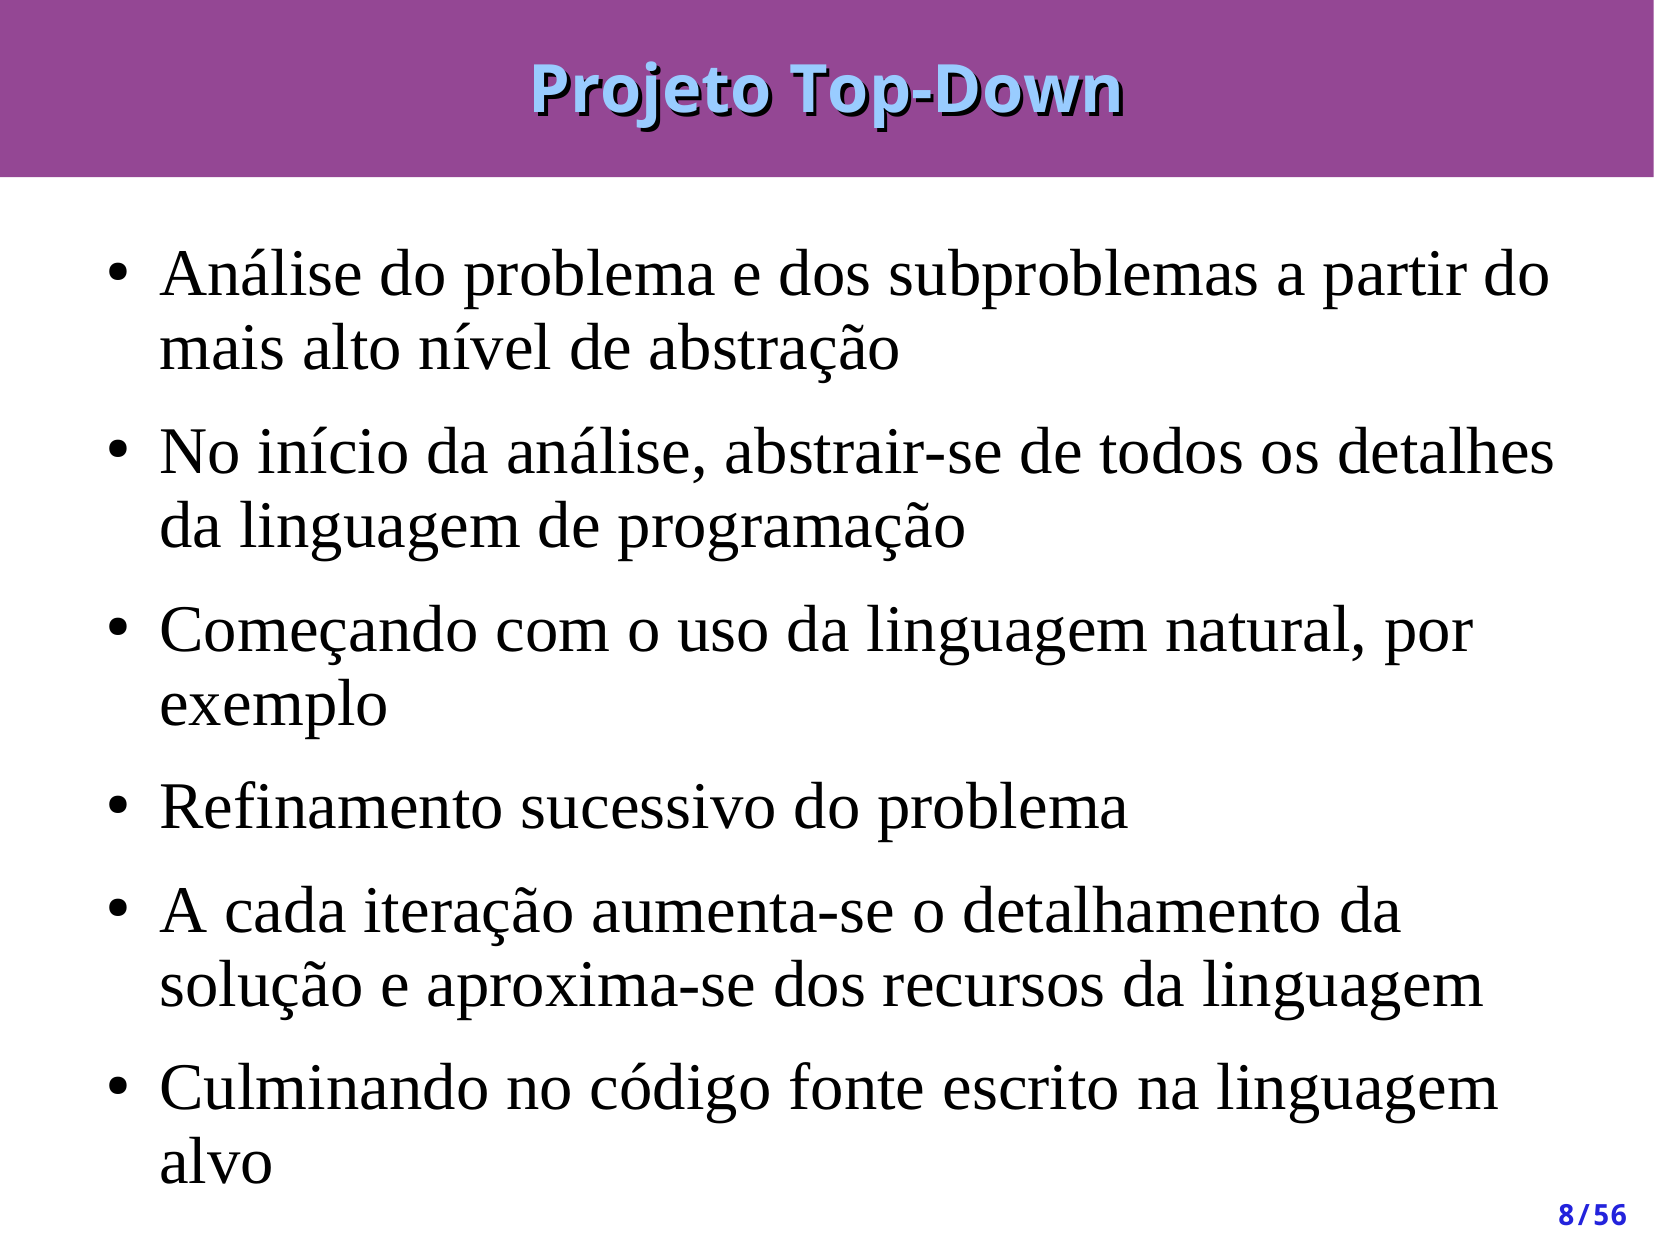

# Projeto Top-Down
Análise do problema e dos subproblemas a partir do mais alto nível de abstração
No início da análise, abstrair-se de todos os detalhes da linguagem de programação
Começando com o uso da linguagem natural, por exemplo
Refinamento sucessivo do problema
A cada iteração aumenta-se o detalhamento da solução e aproxima-se dos recursos da linguagem
Culminando no código fonte escrito na linguagem alvo
8